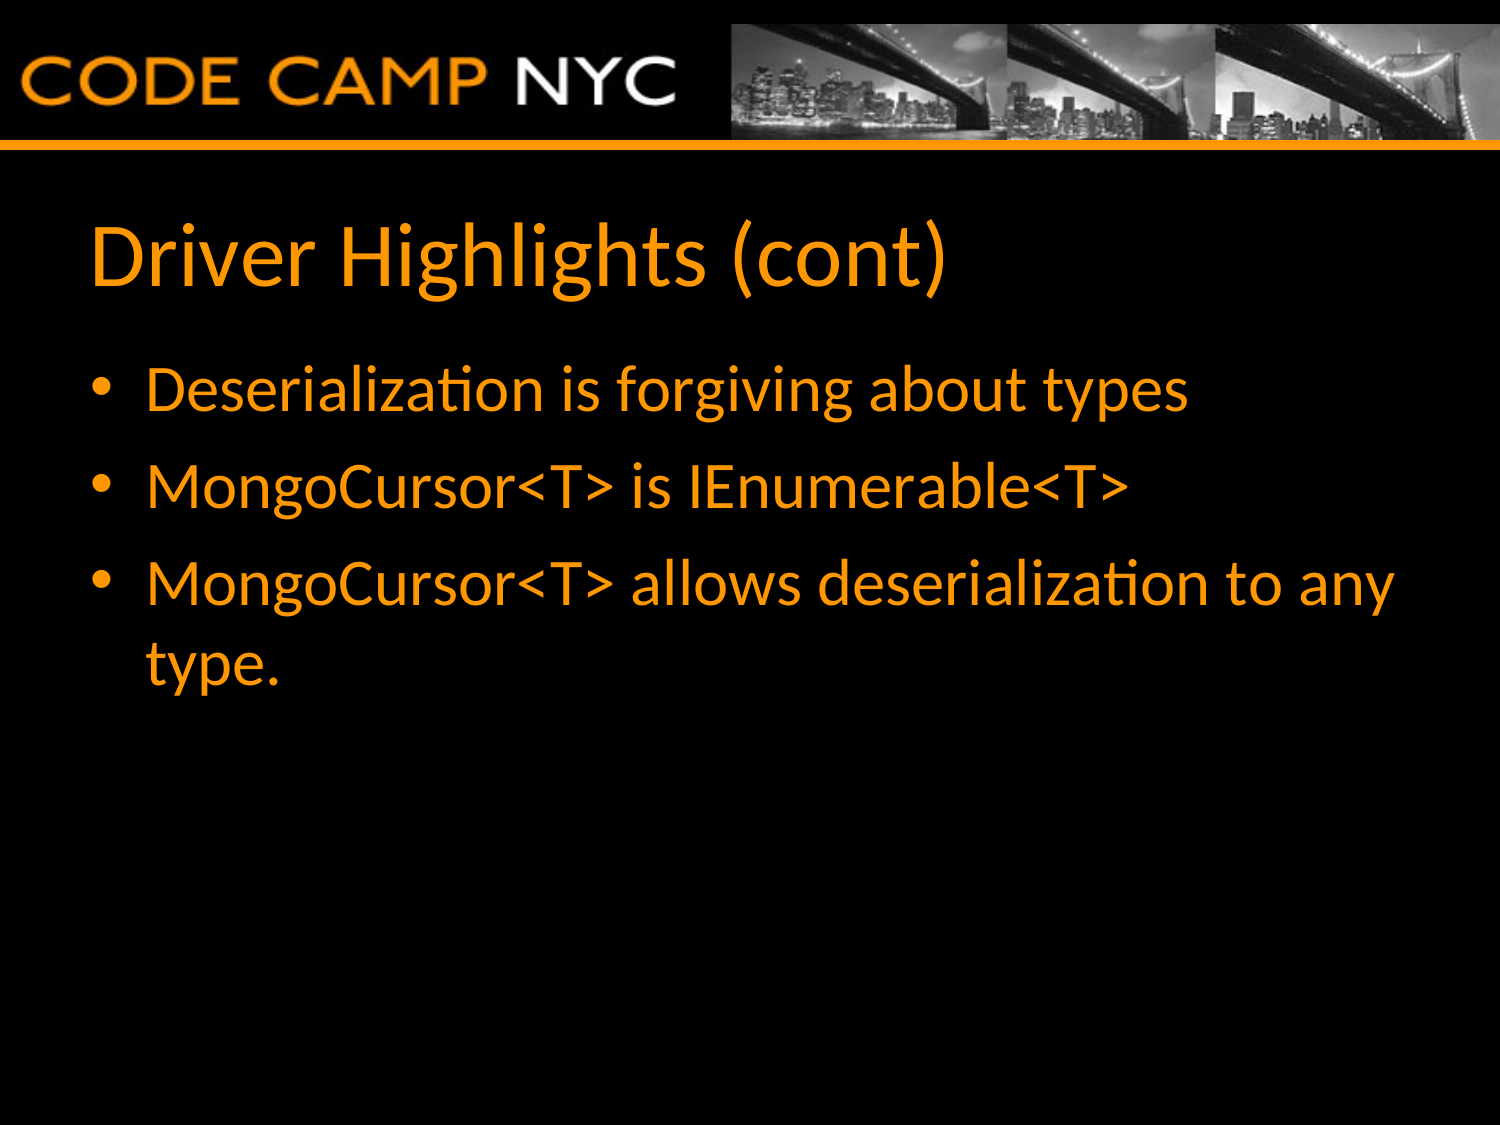

# Driver Highlights (cont)
Deserialization is forgiving about types
MongoCursor<T> is IEnumerable<T>
MongoCursor<T> allows deserialization to any type.